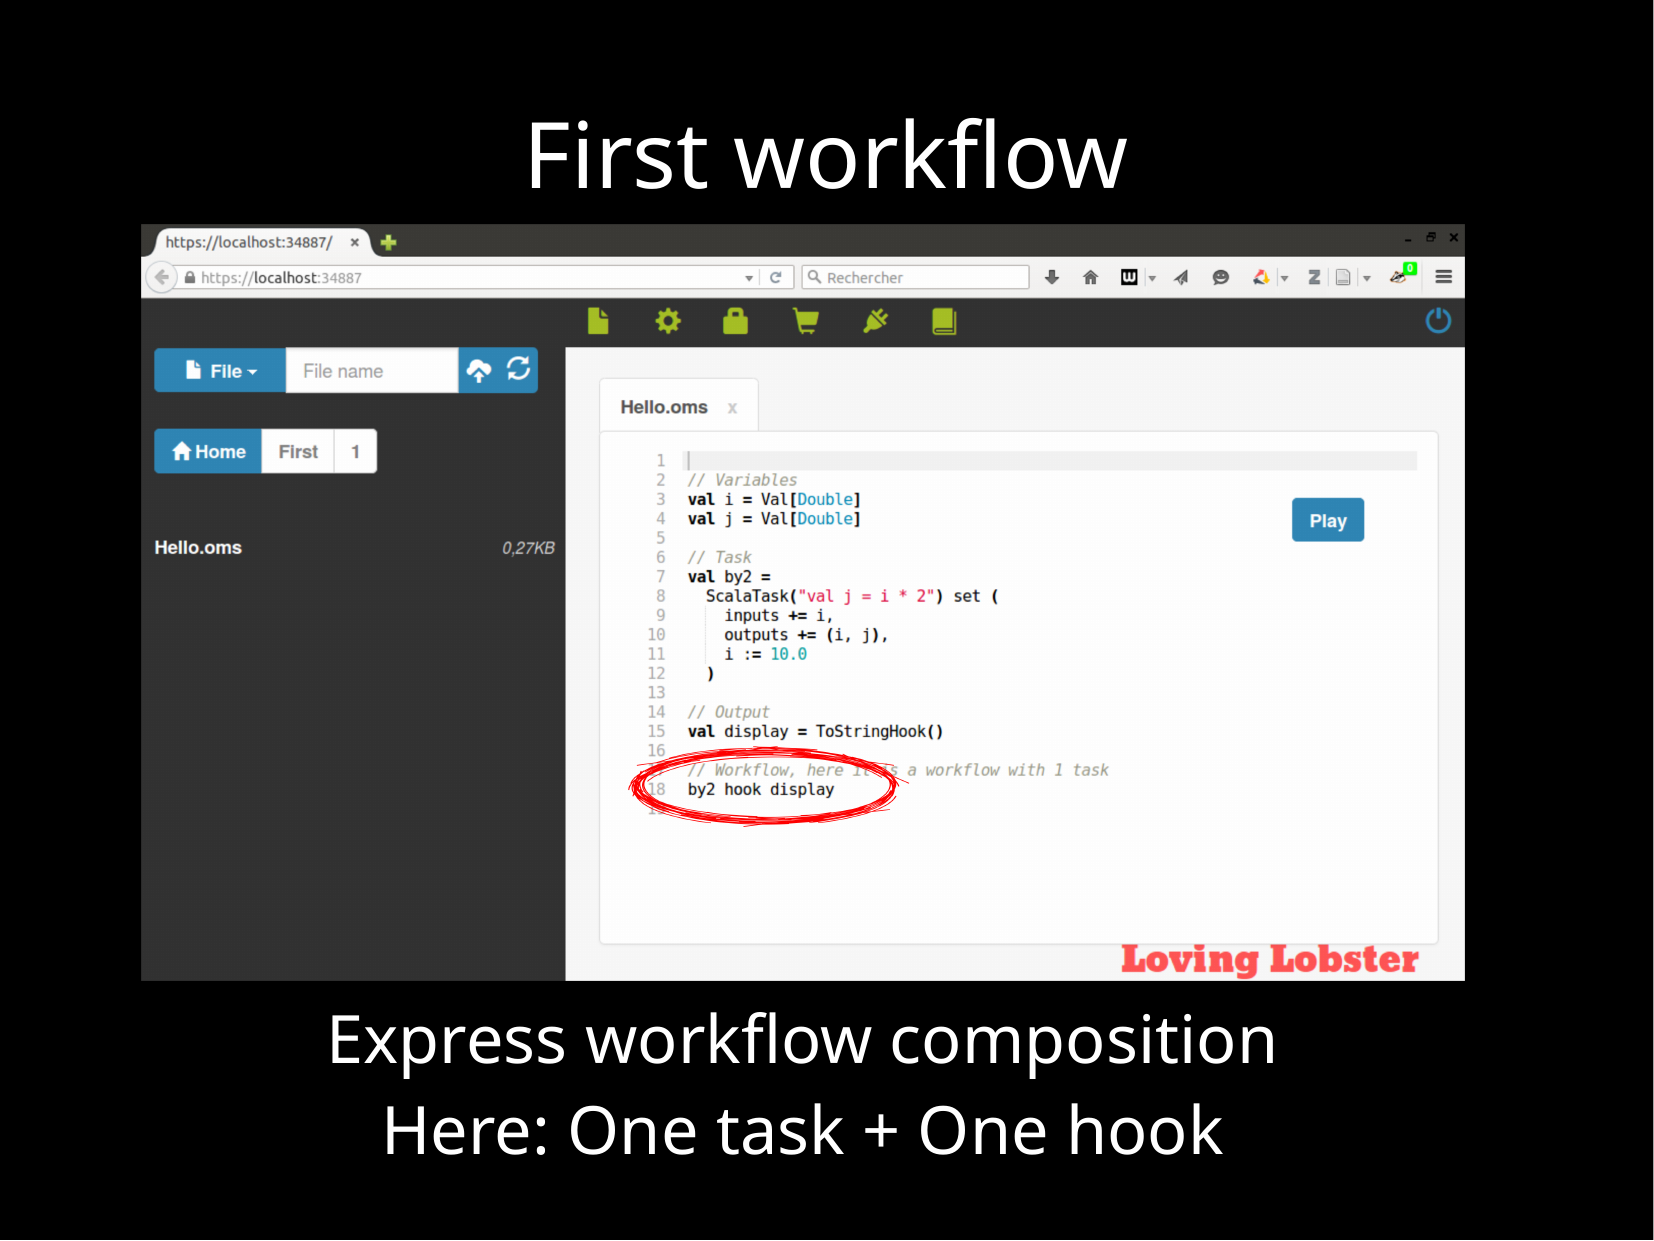

# First workflow
Express workflow composition
Here: One task + One hook